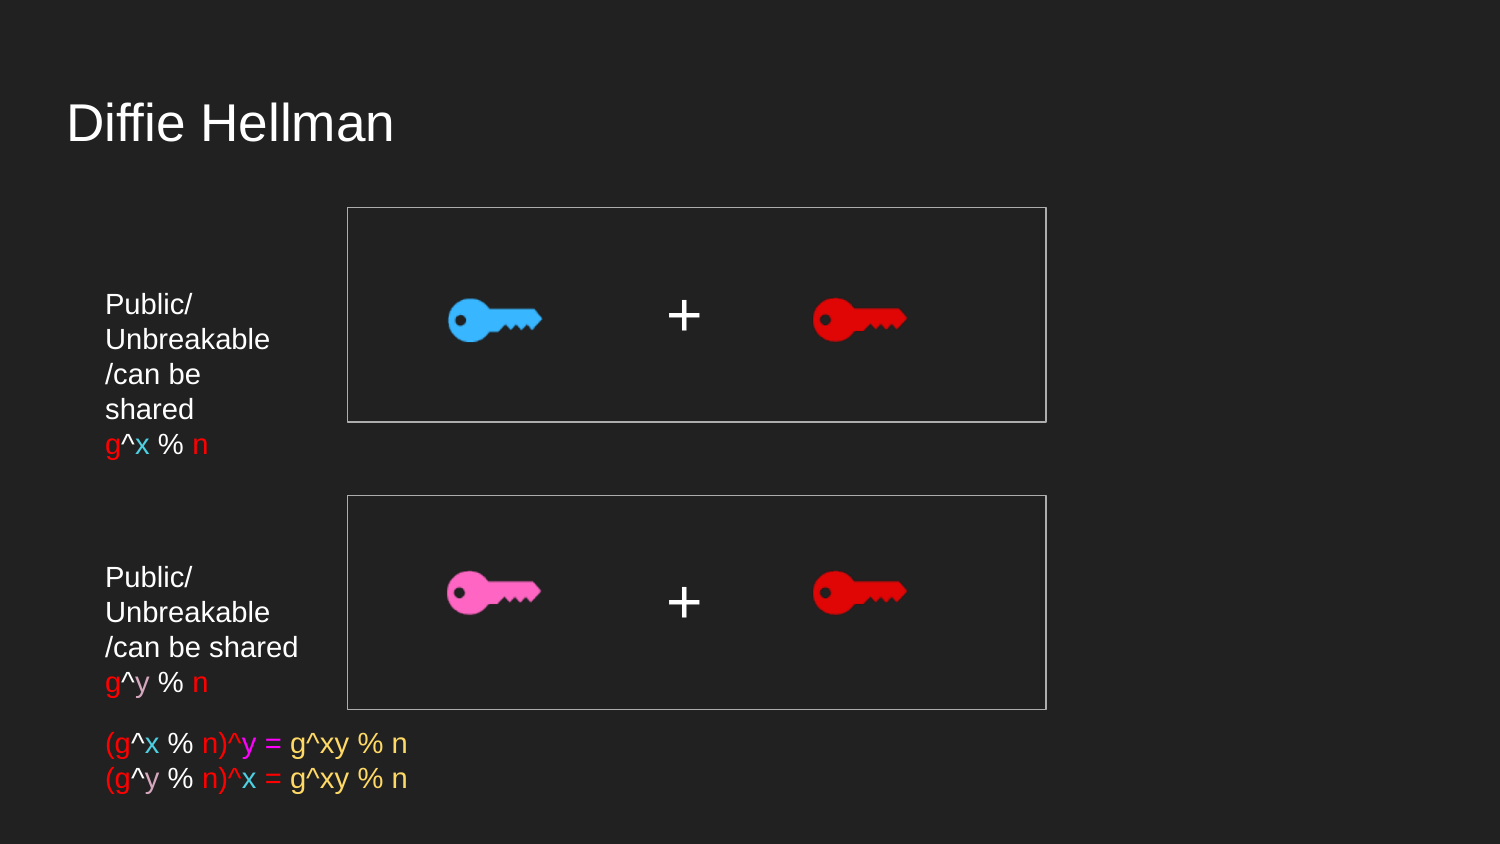

# Diffie Hellman
+
Public/
Unbreakable
/can be shared
g^x % n
Public/
Unbreakable
/can be shared
g^y % n
+
(g^x % n)^y = g^xy % n
(g^y % n)^x = g^xy % n